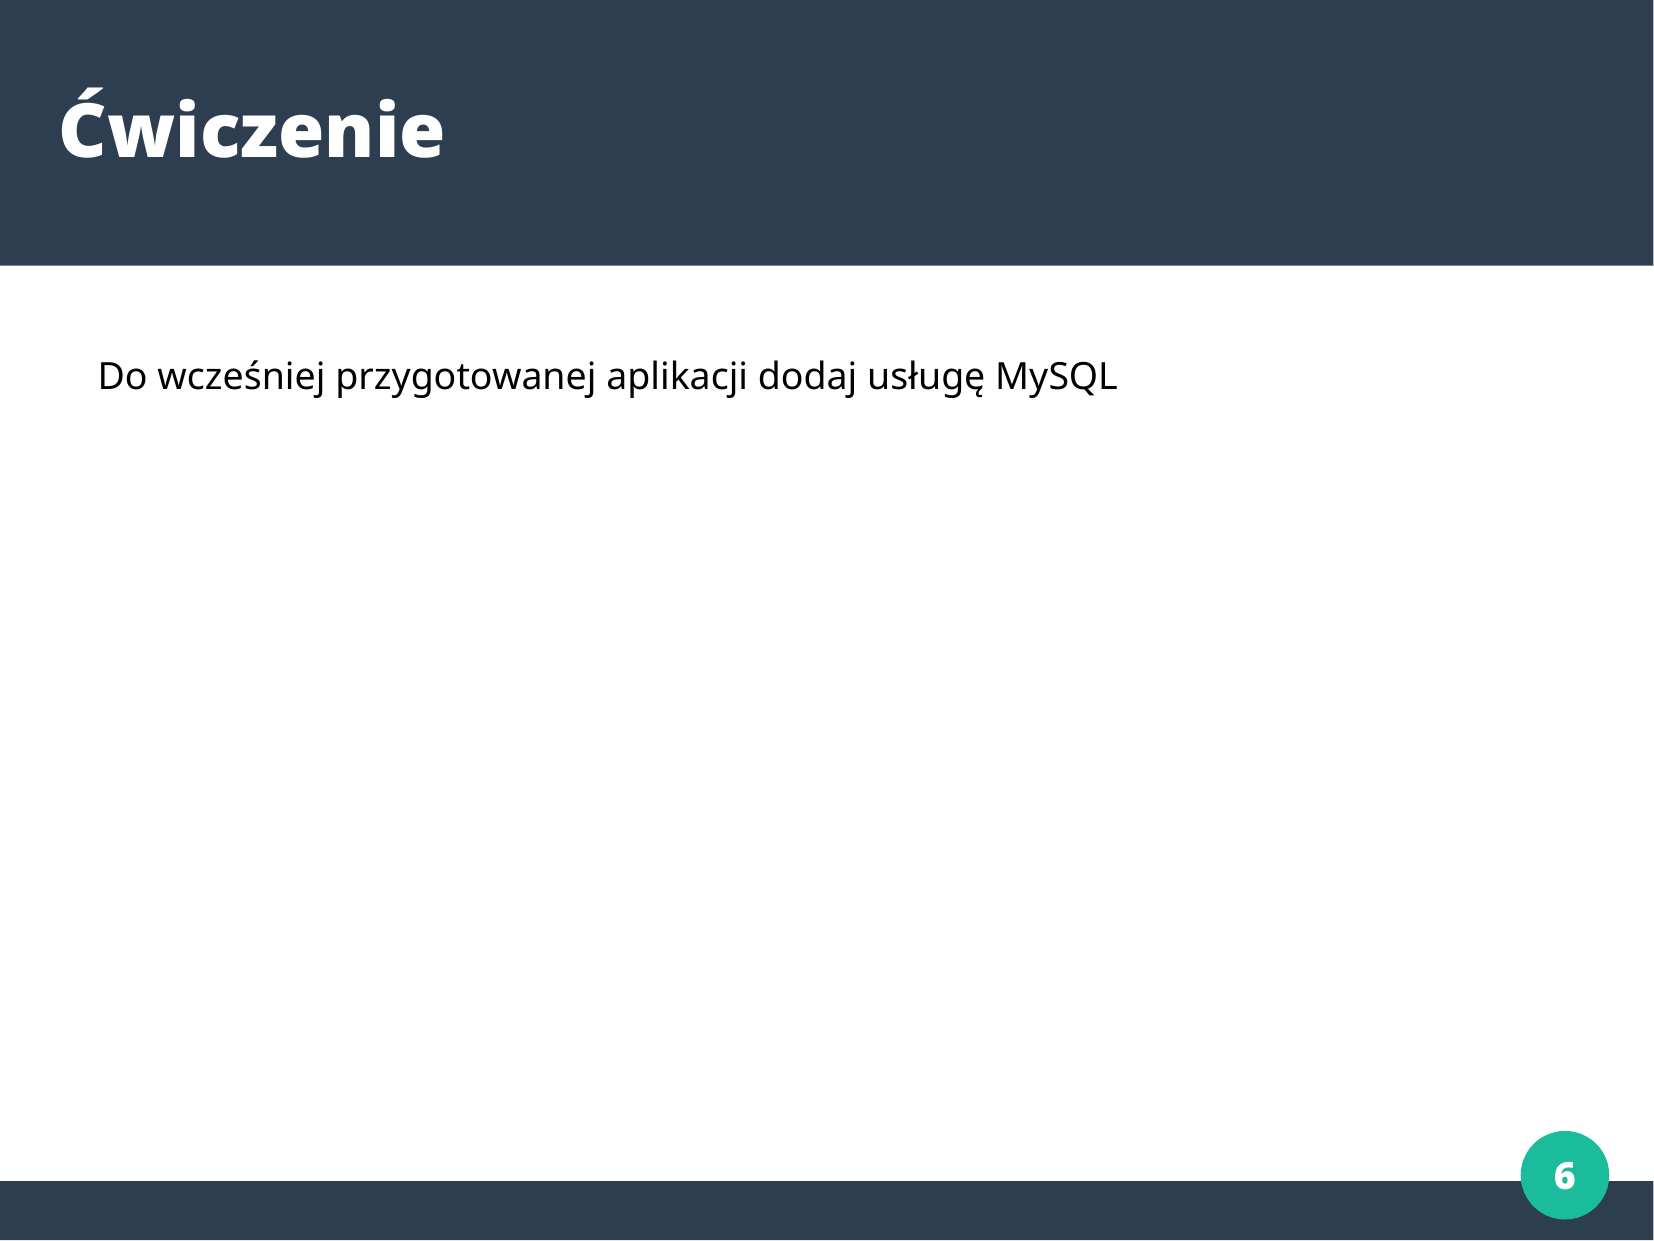

# Ćwiczenie
Do wcześniej przygotowanej aplikacji dodaj usługę MySQL
6